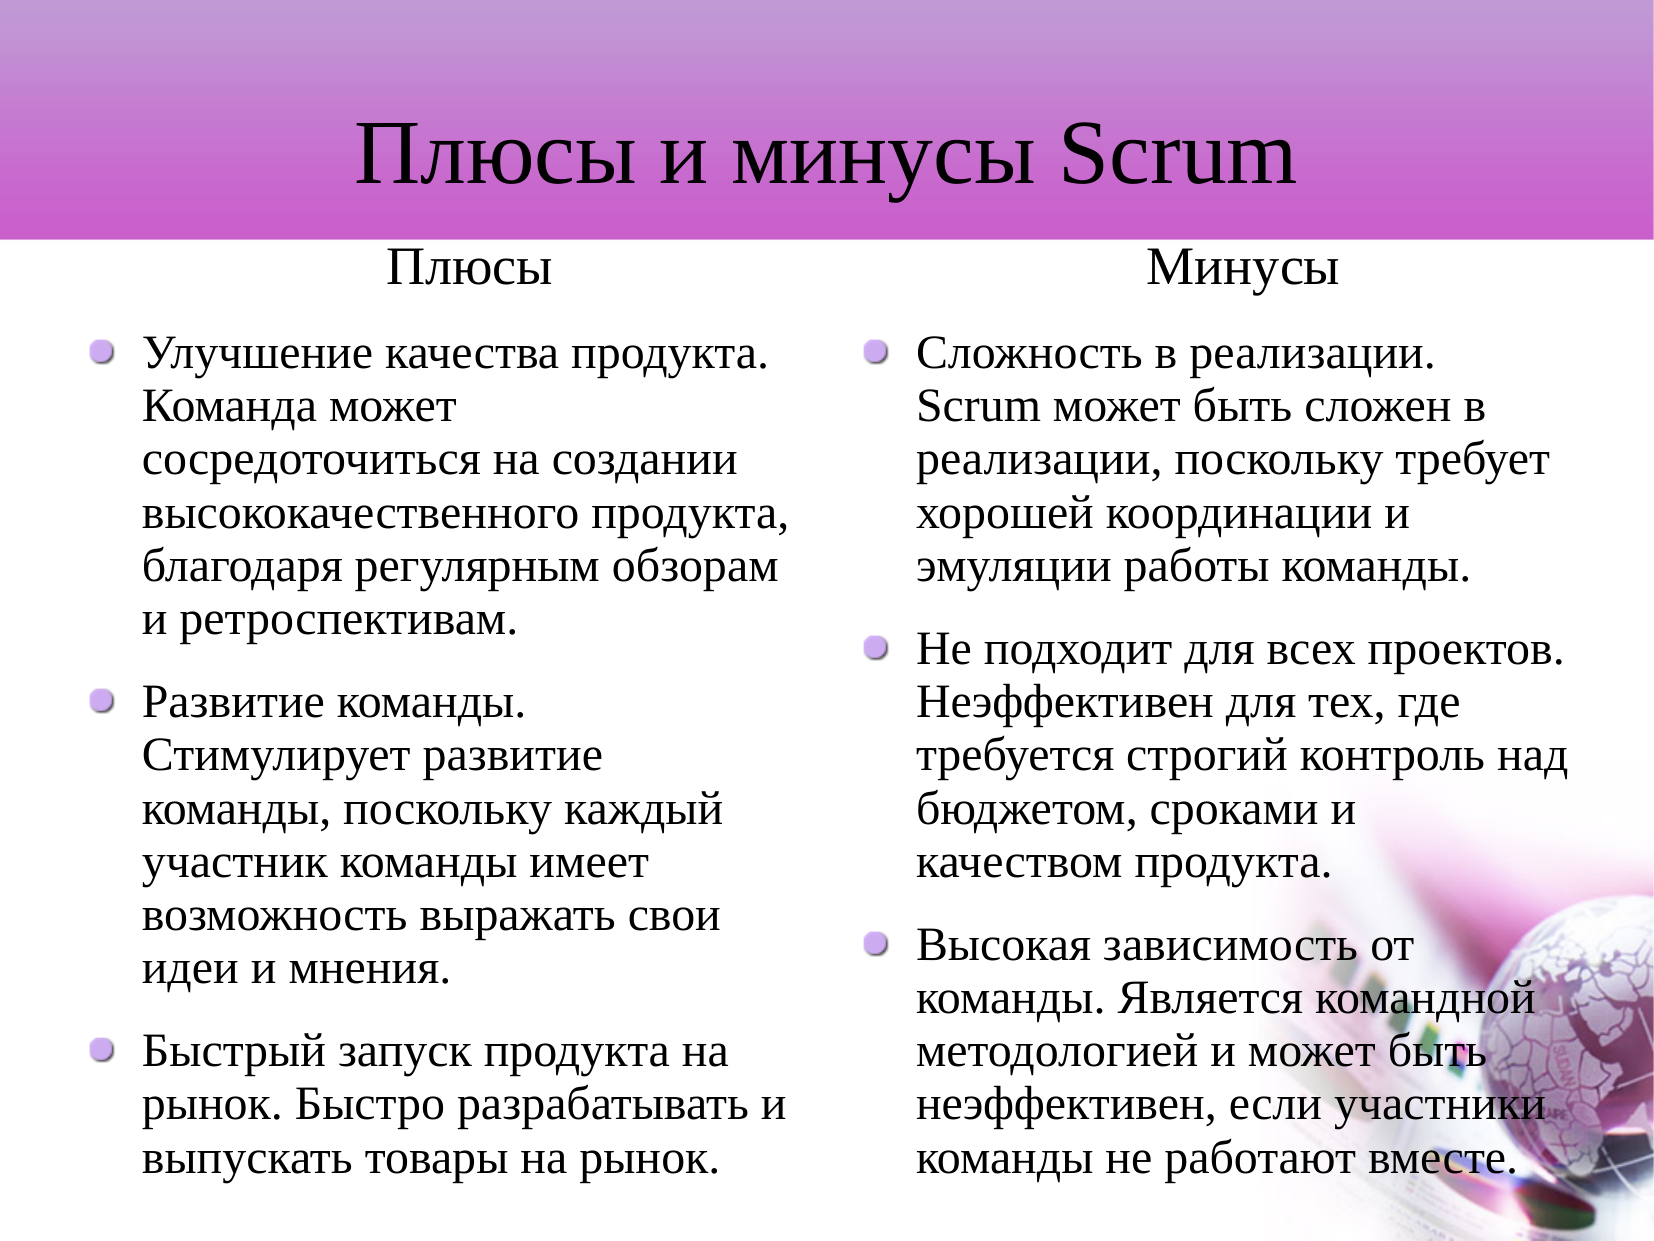

# Плюсы и минусы Scrum
Плюсы
Улучшение качества продукта. Команда может сосредоточиться на создании высококачественного продукта, благодаря регулярным обзорам и ретроспективам.
Развитие команды. Стимулирует развитие команды, поскольку каждый участник команды имеет возможность выражать свои идеи и мнения.
Быстрый запуск продукта на рынок. Быстро разрабатывать и выпускать товары на рынок.
Минусы
Сложность в реализации. Scrum может быть сложен в реализации, поскольку требует хорошей координации и эмуляции работы команды.
Не подходит для всех проектов. Неэффективен для тех, где требуется строгий контроль над бюджетом, сроками и качеством продукта.
Высокая зависимость от команды. Является командной методологией и может быть неэффективен, если участники команды не работают вместе.